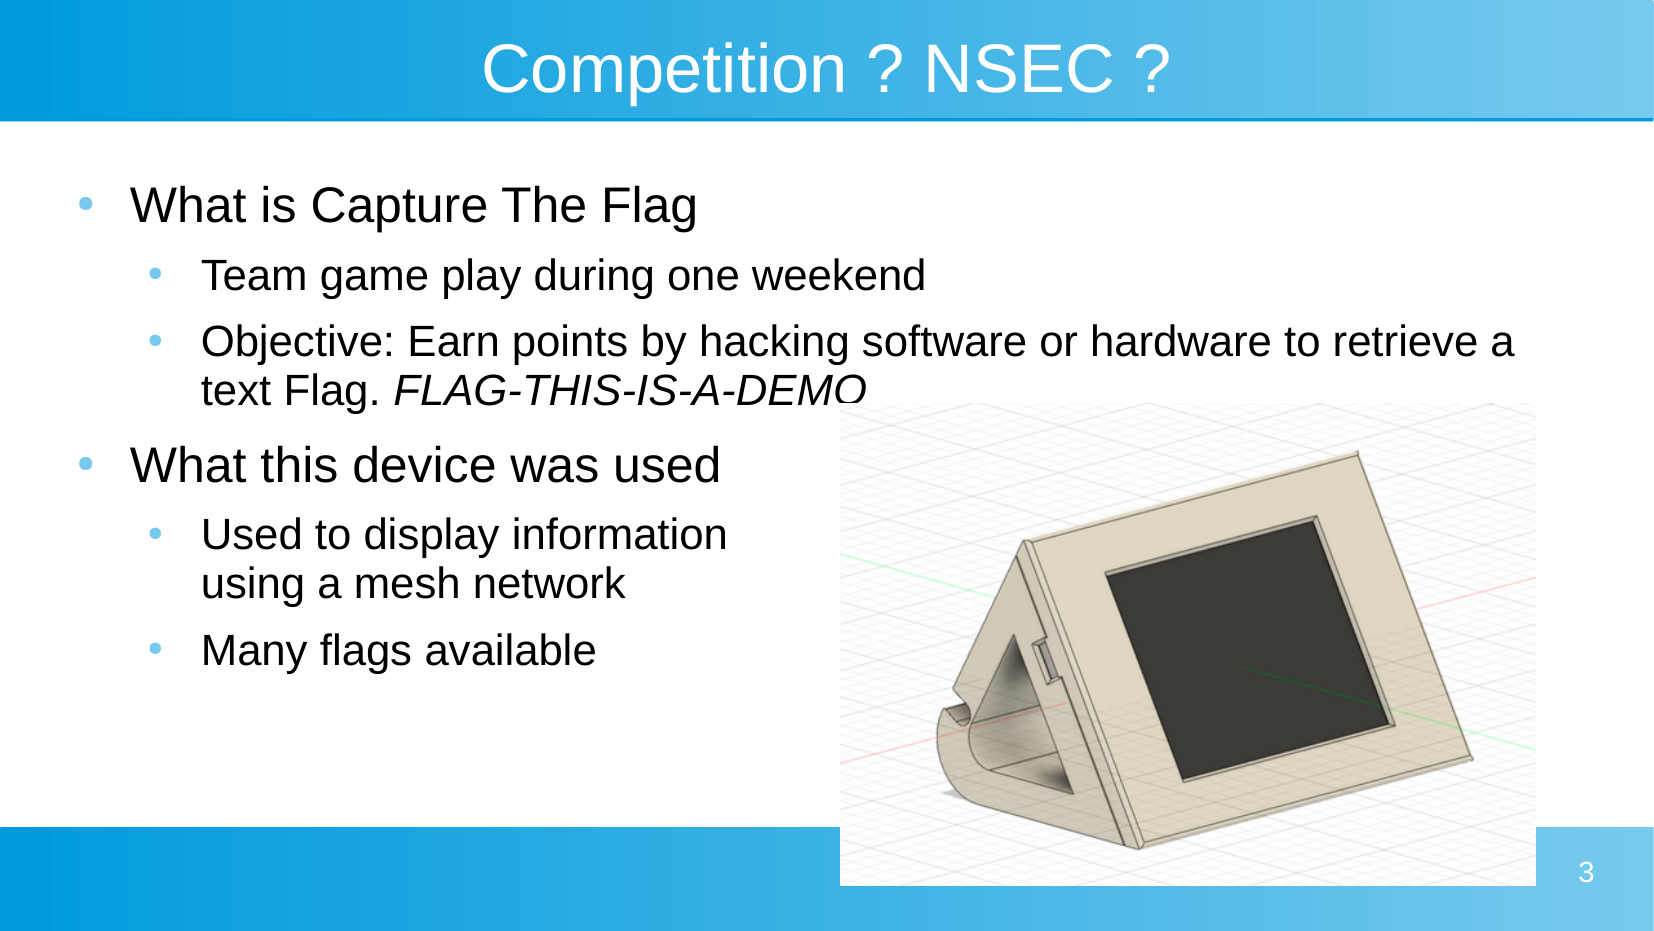

# Competition ? NSEC ?
What is Capture The Flag
Team game play during one weekend
Objective: Earn points by hacking software or hardware to retrieve a text Flag. FLAG-THIS-IS-A-DEMO
What this device was used
Used to display information
using a mesh network
Many flags available
3